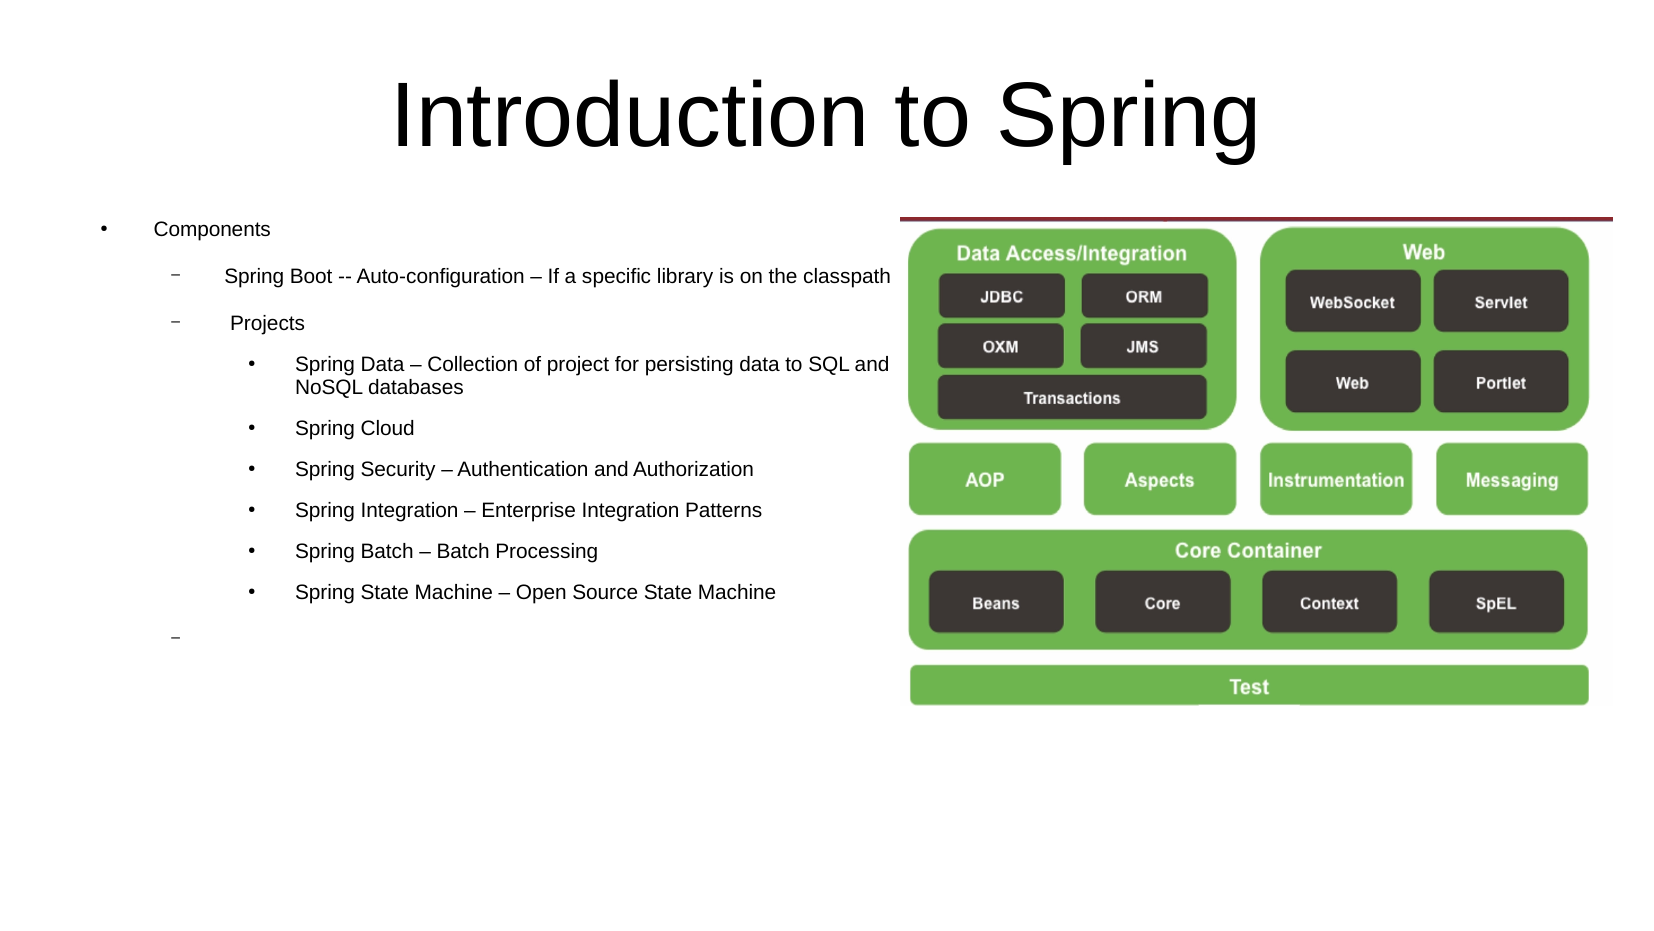

# Introduction to Spring
Components
Spring Boot -- Auto-configuration – If a specific library is on the classpath
 Projects
Spring Data – Collection of project for persisting data to SQL and
NoSQL databases
Spring Cloud
Spring Security – Authentication and Authorization
Spring Integration – Enterprise Integration Patterns
Spring Batch – Batch Processing
Spring State Machine – Open Source State Machine